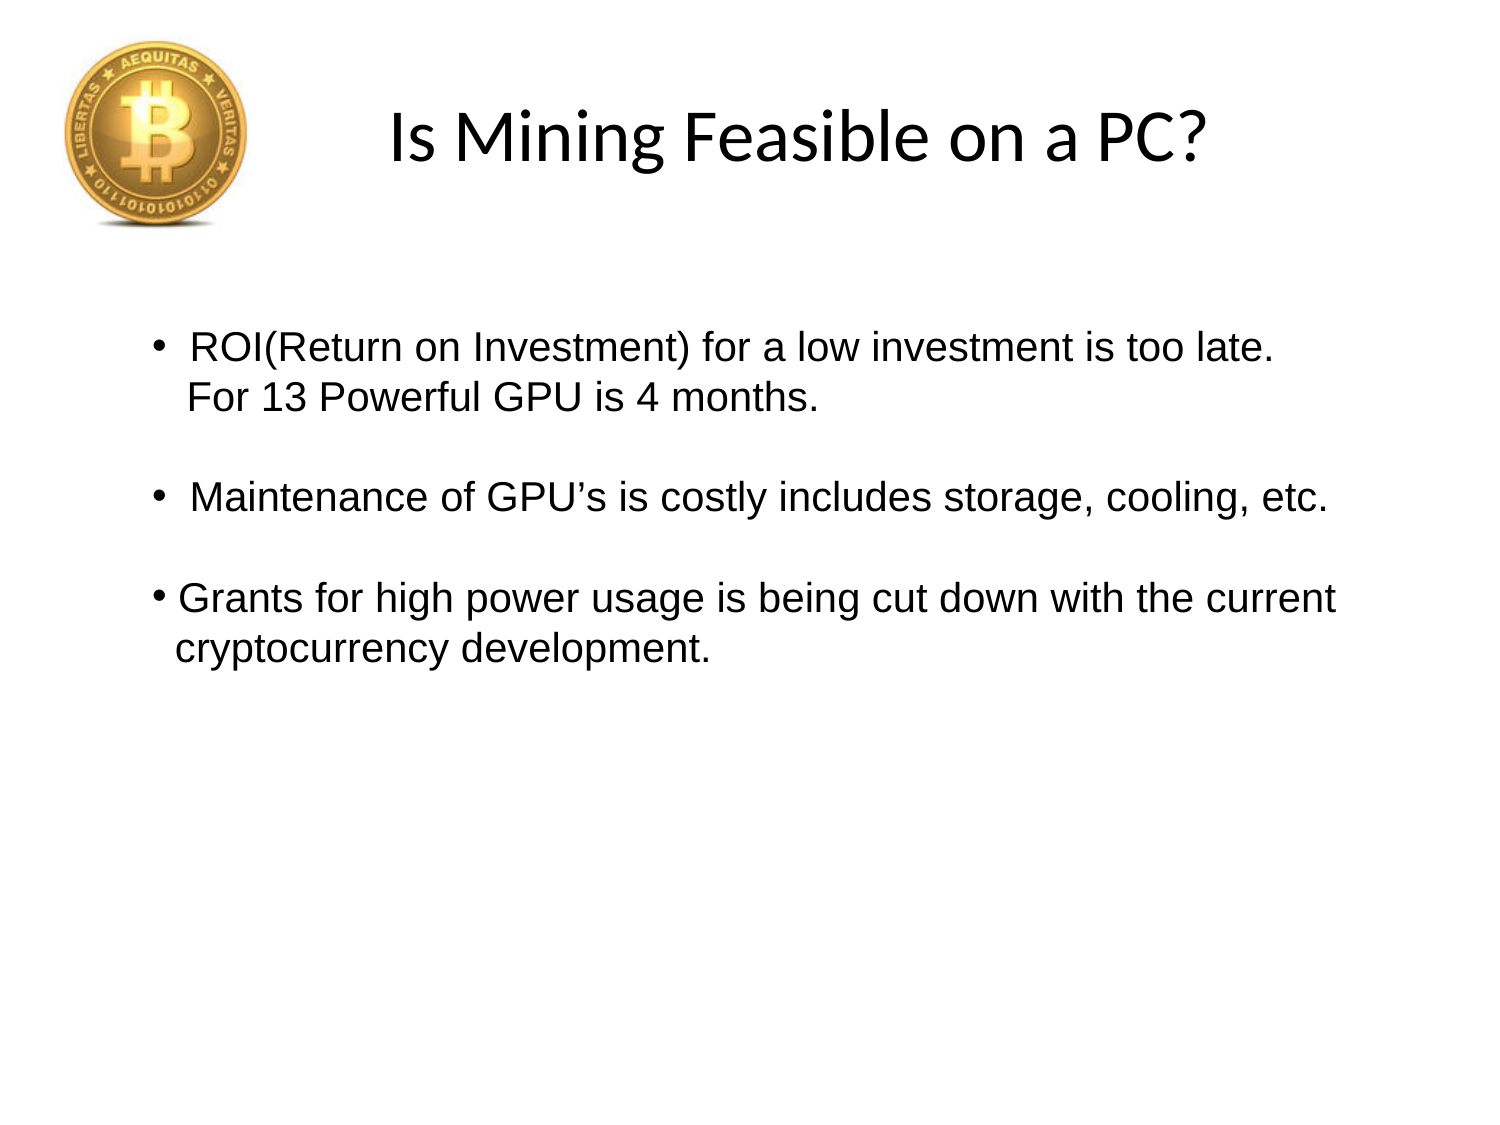

Is Mining Feasible on a PC?
 ROI(Return on Investment) for a low investment is too late.
 For 13 Powerful GPU is 4 months.
 Maintenance of GPU’s is costly includes storage, cooling, etc.
 Grants for high power usage is being cut down with the current cryptocurrency development.